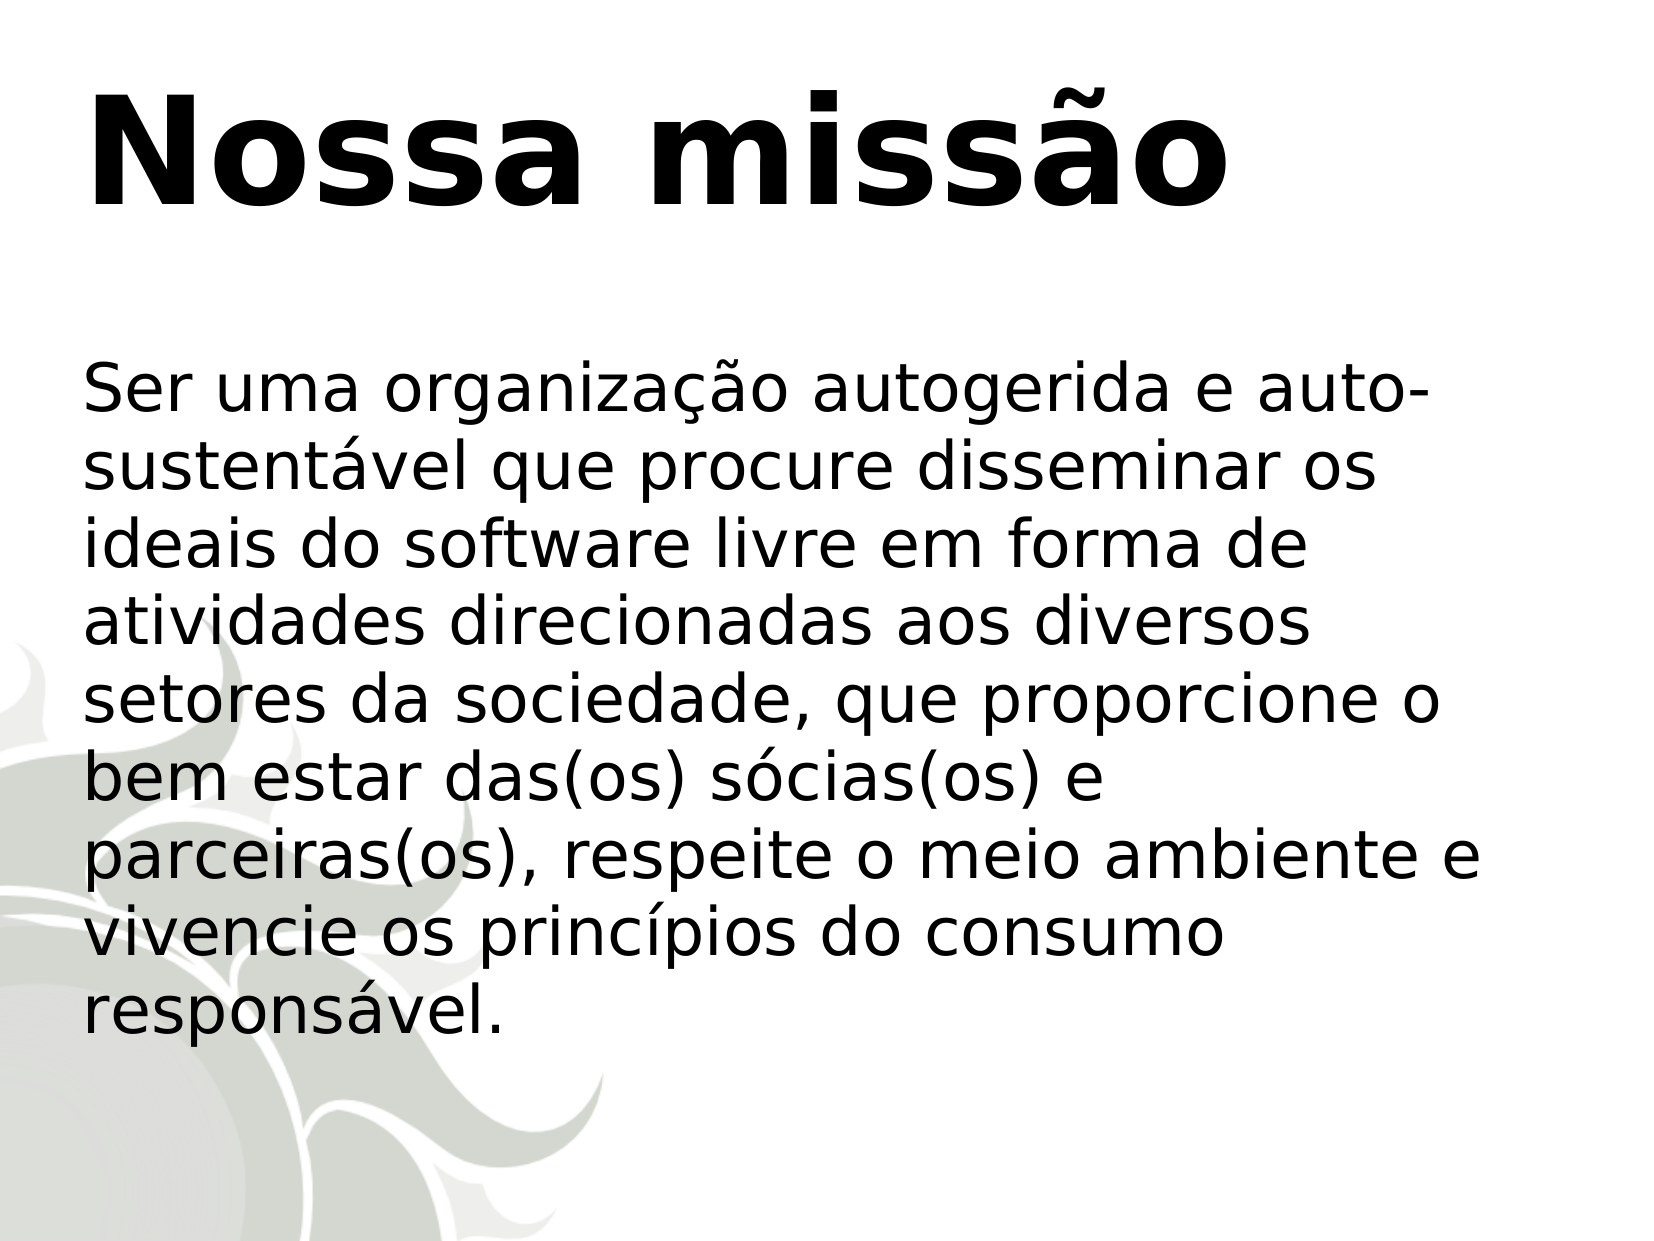

# Nossa missão
Ser uma organização autogerida e auto-sustentável que procure disseminar os ideais do software livre em forma de atividades direcionadas aos diversos setores da sociedade, que proporcione o bem estar das(os) sócias(os) e parceiras(os), respeite o meio ambiente e vivencie os princípios do consumo responsável.